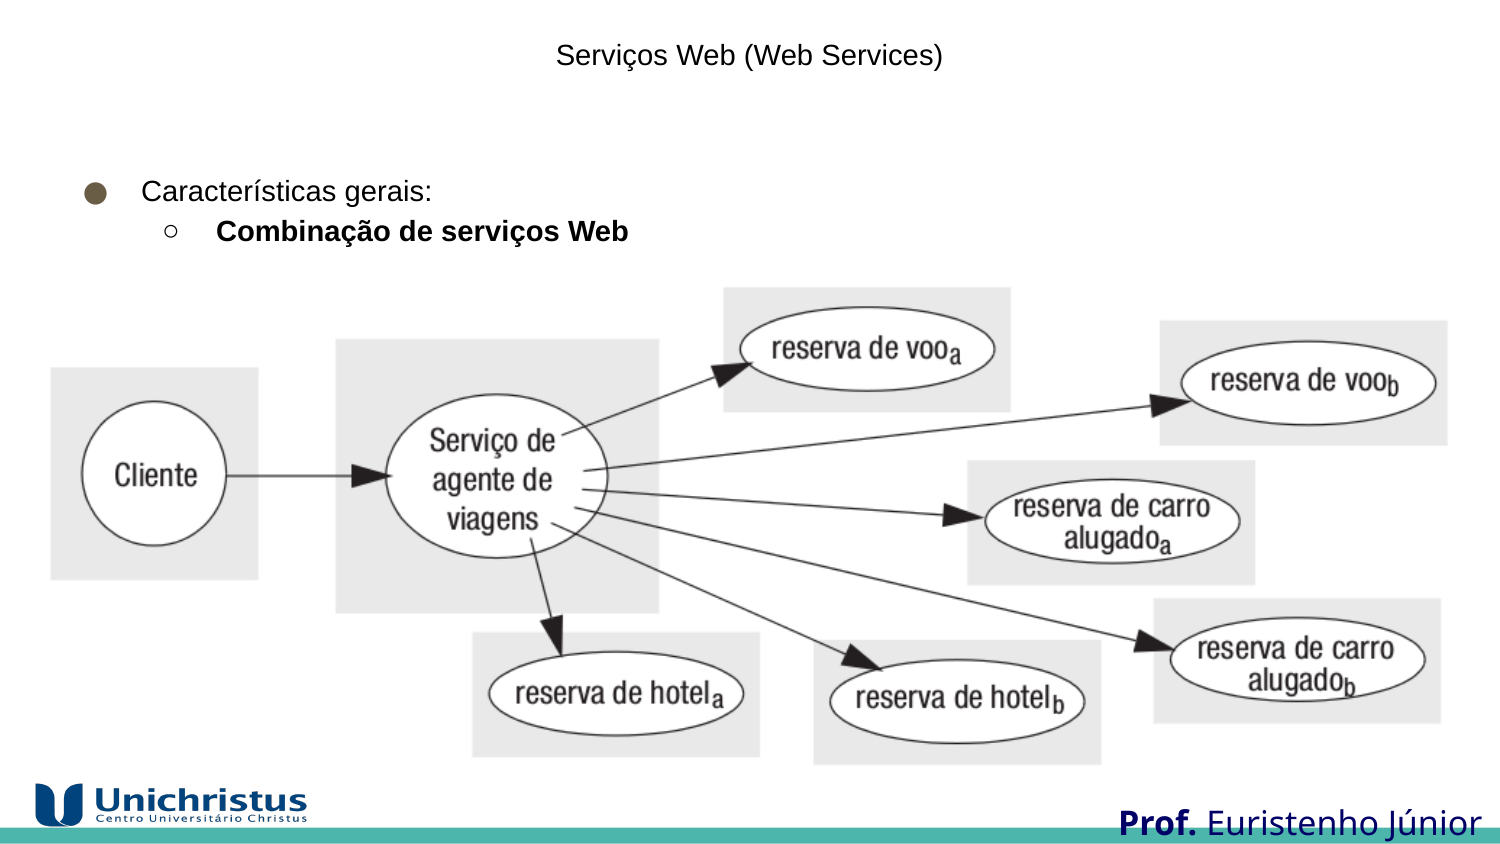

# Serviços Web (Web Services)
Características gerais:
Combinação de serviços Web
Prof. Euristenho Júnior